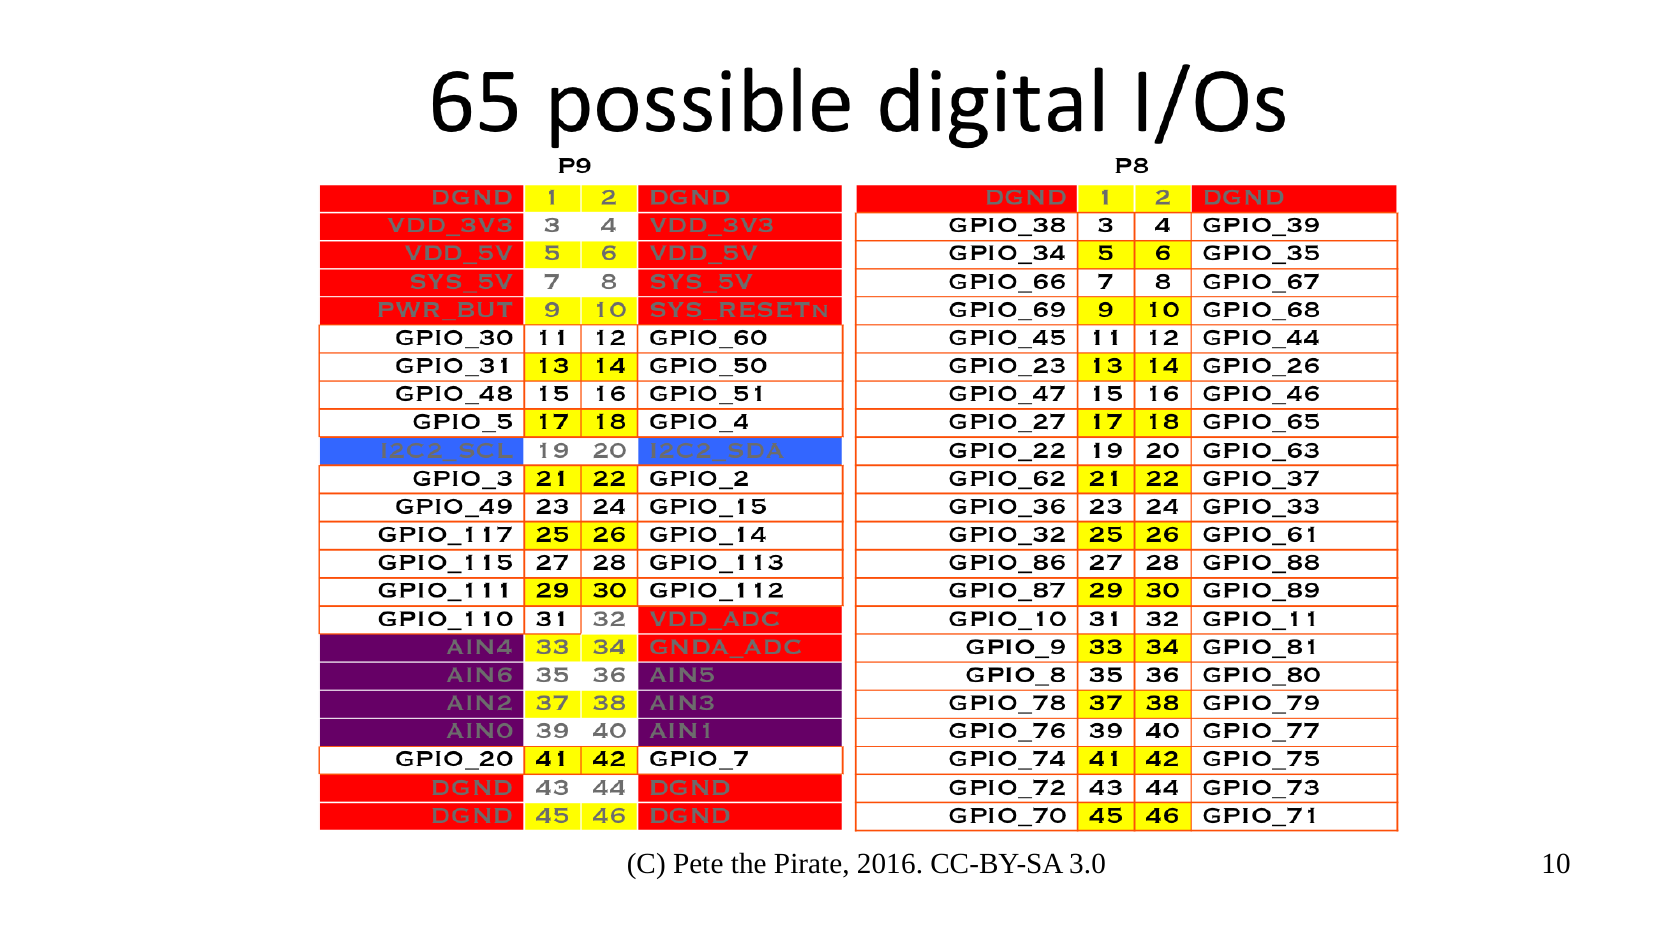

(C) Pete the Pirate, 2016. CC-BY-SA 3.0
10